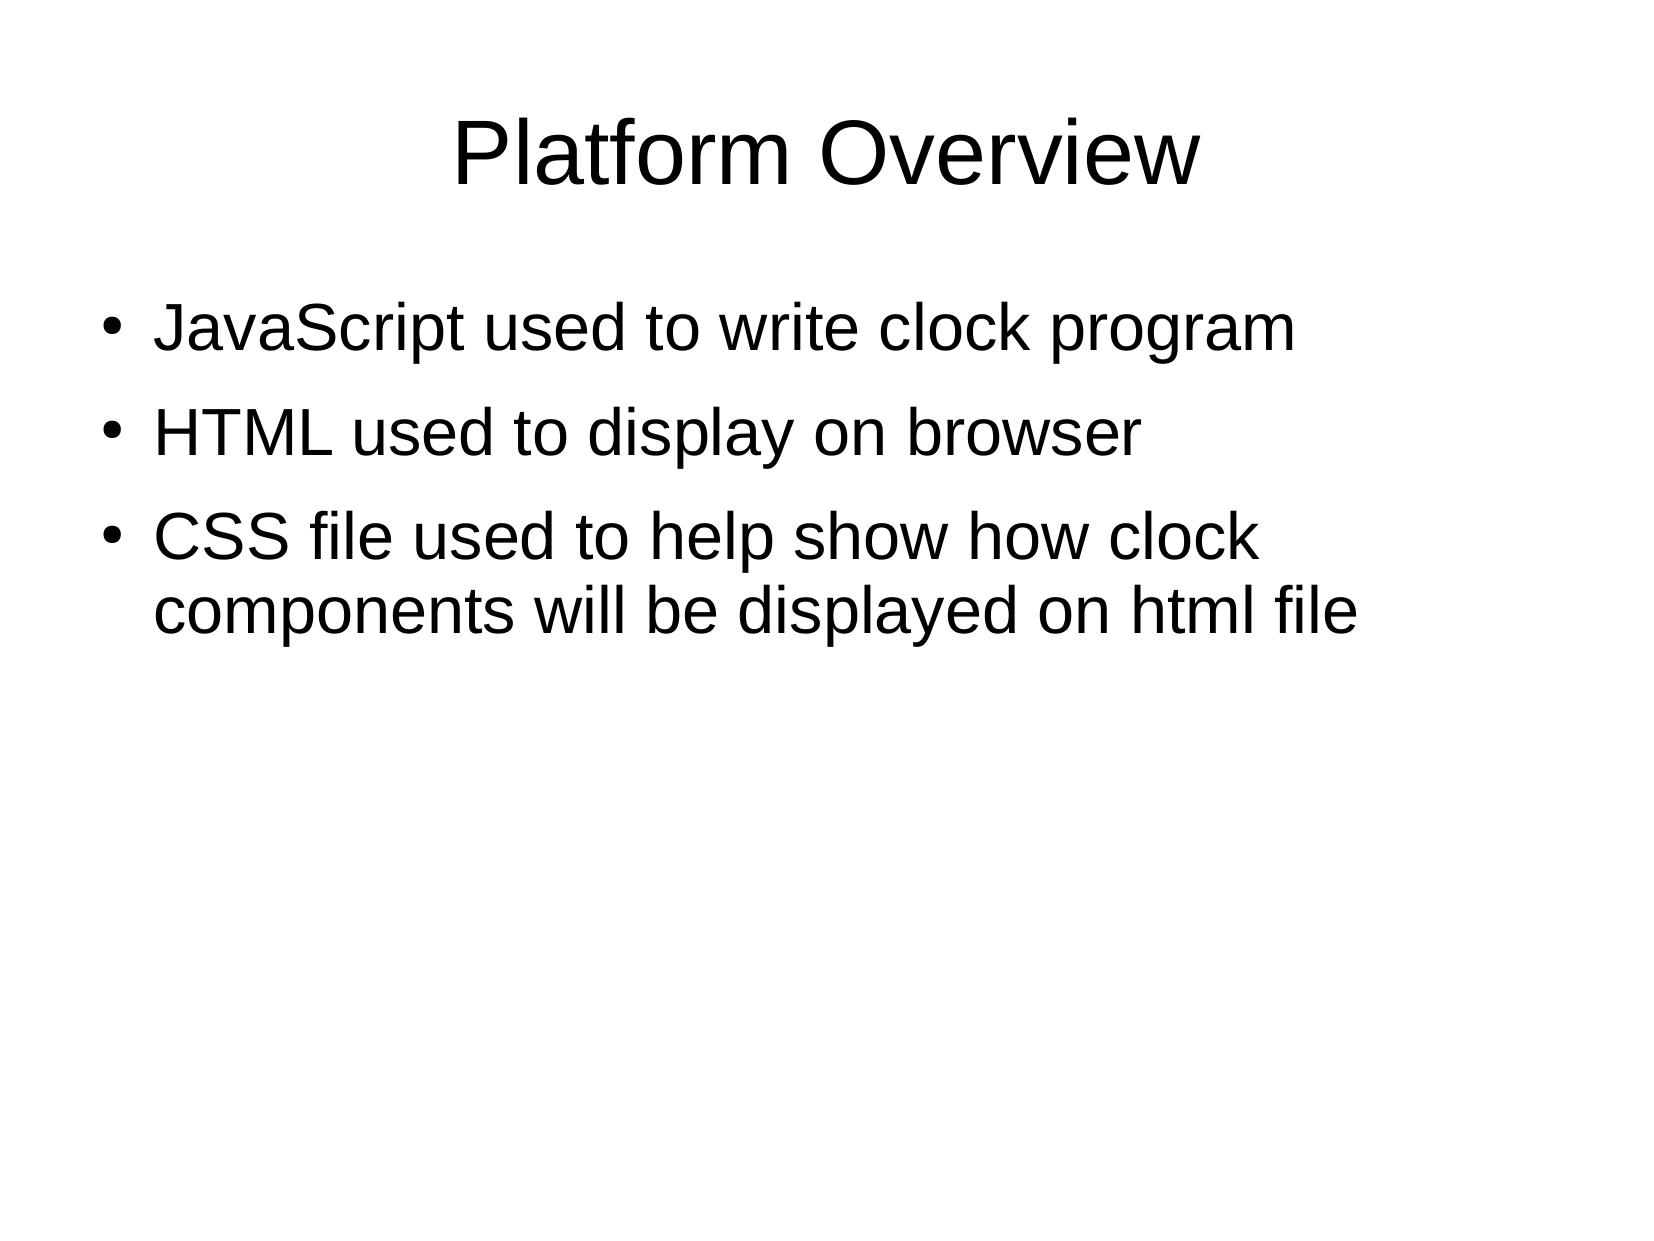

# Platform Overview
JavaScript used to write clock program
HTML used to display on browser
CSS file used to help show how clock components will be displayed on html file